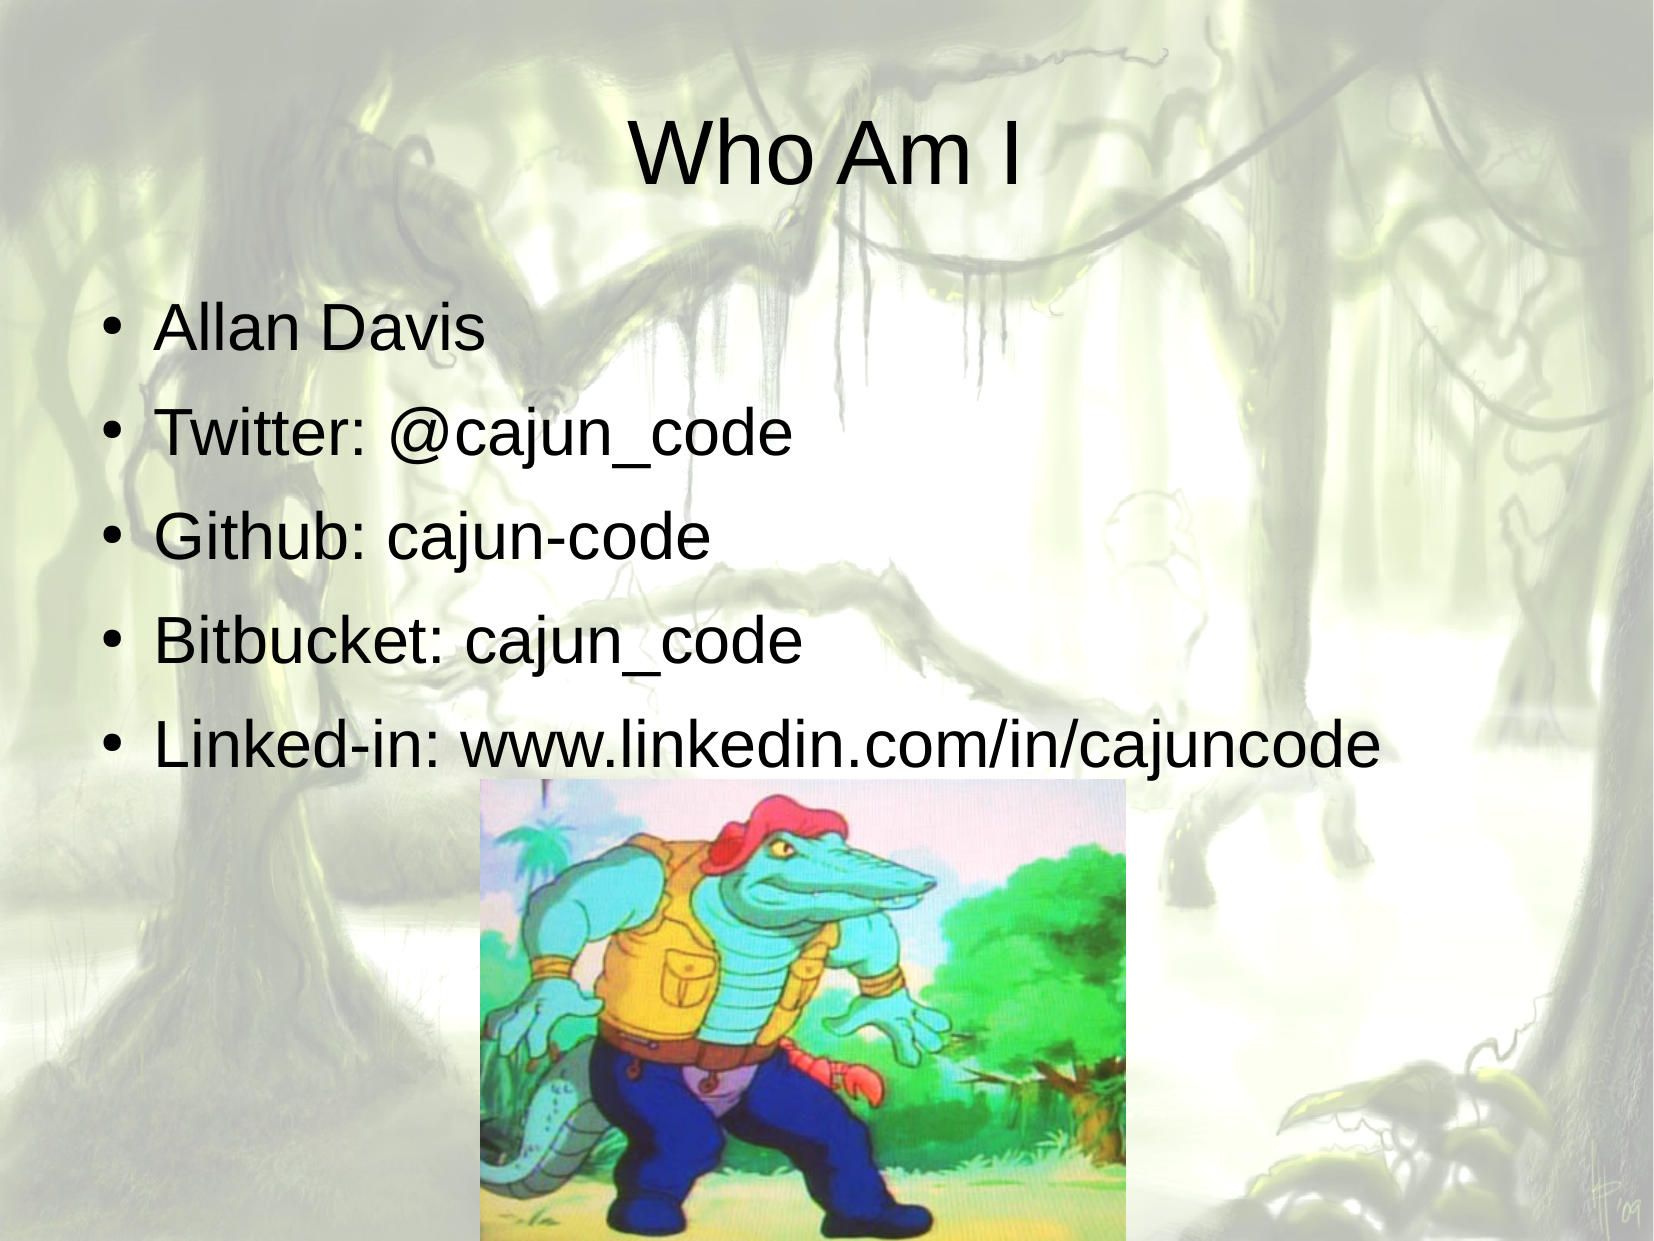

# Who Am I
Allan Davis
Twitter: @cajun_code
Github: cajun-code
Bitbucket: cajun_code
Linked-in: www.linkedin.com/in/cajuncode